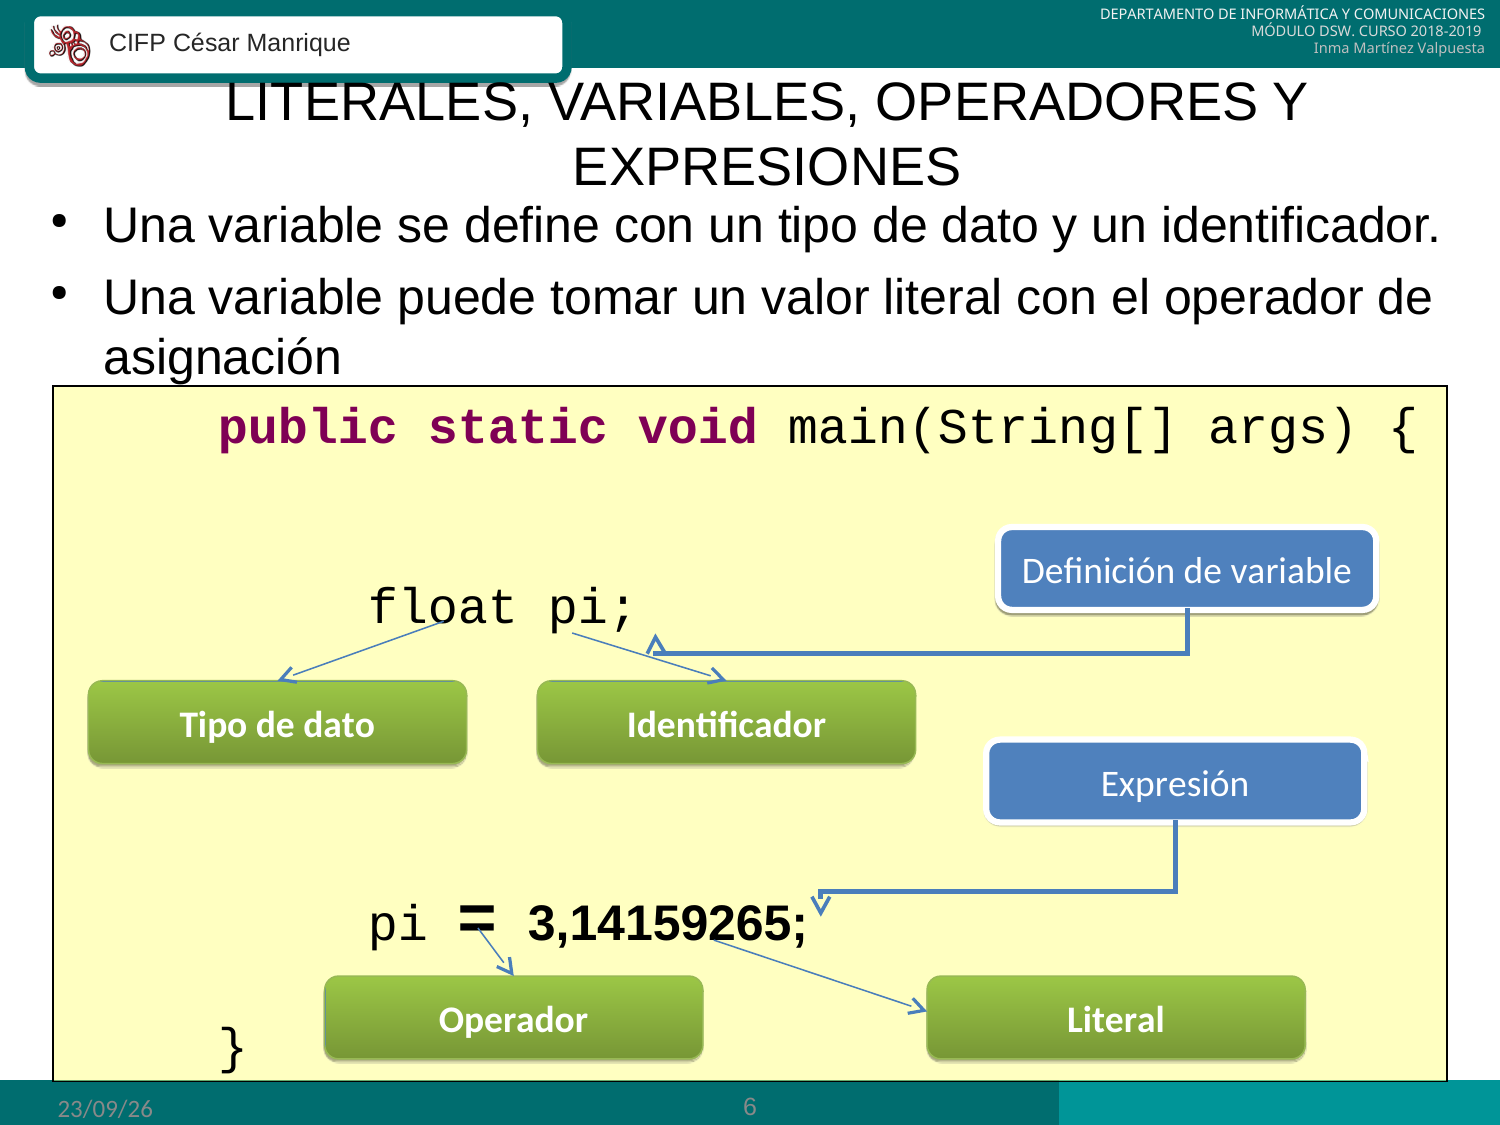

# LITERALES, VARIABLES, OPERADORES Y EXPRESIONES
Una variable se define con un tipo de dato y un identificador.
Una variable puede tomar un valor literal con el operador de asignación
	public static void main(String[] args) {
		float pi;
		pi = 3,14159265;
	}
Definición de variable
Tipo de dato
Identificador
Expresión
Operador
Literal